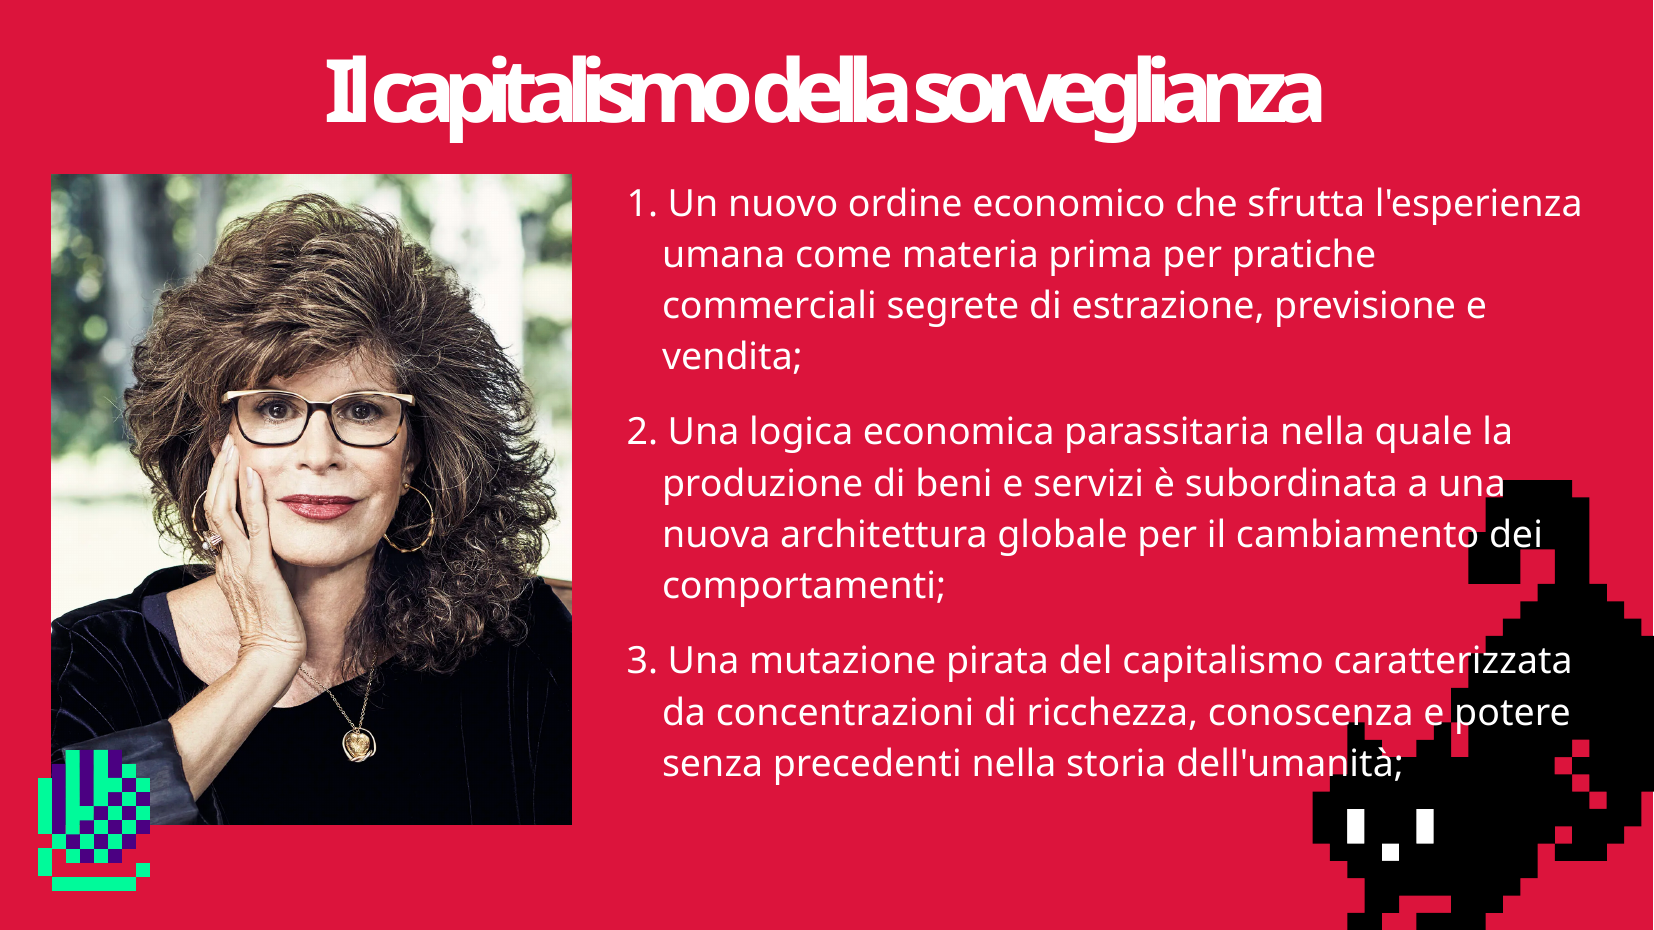

# Il capitalismo della sorveglianza
Un nuovo ordine economico che sfrutta l'esperienza umana come materia prima per pratiche commerciali segrete di estrazione, previsione e vendita;
Una logica economica parassitaria nella quale la produzione di beni e servizi è subordinata a una nuova architettura globale per il cambiamento dei comportamenti;
Una mutazione pirata del capitalismo caratterizzata da concentrazioni di ricchezza, conoscenza e potere senza precedenti nella storia dell'umanità;